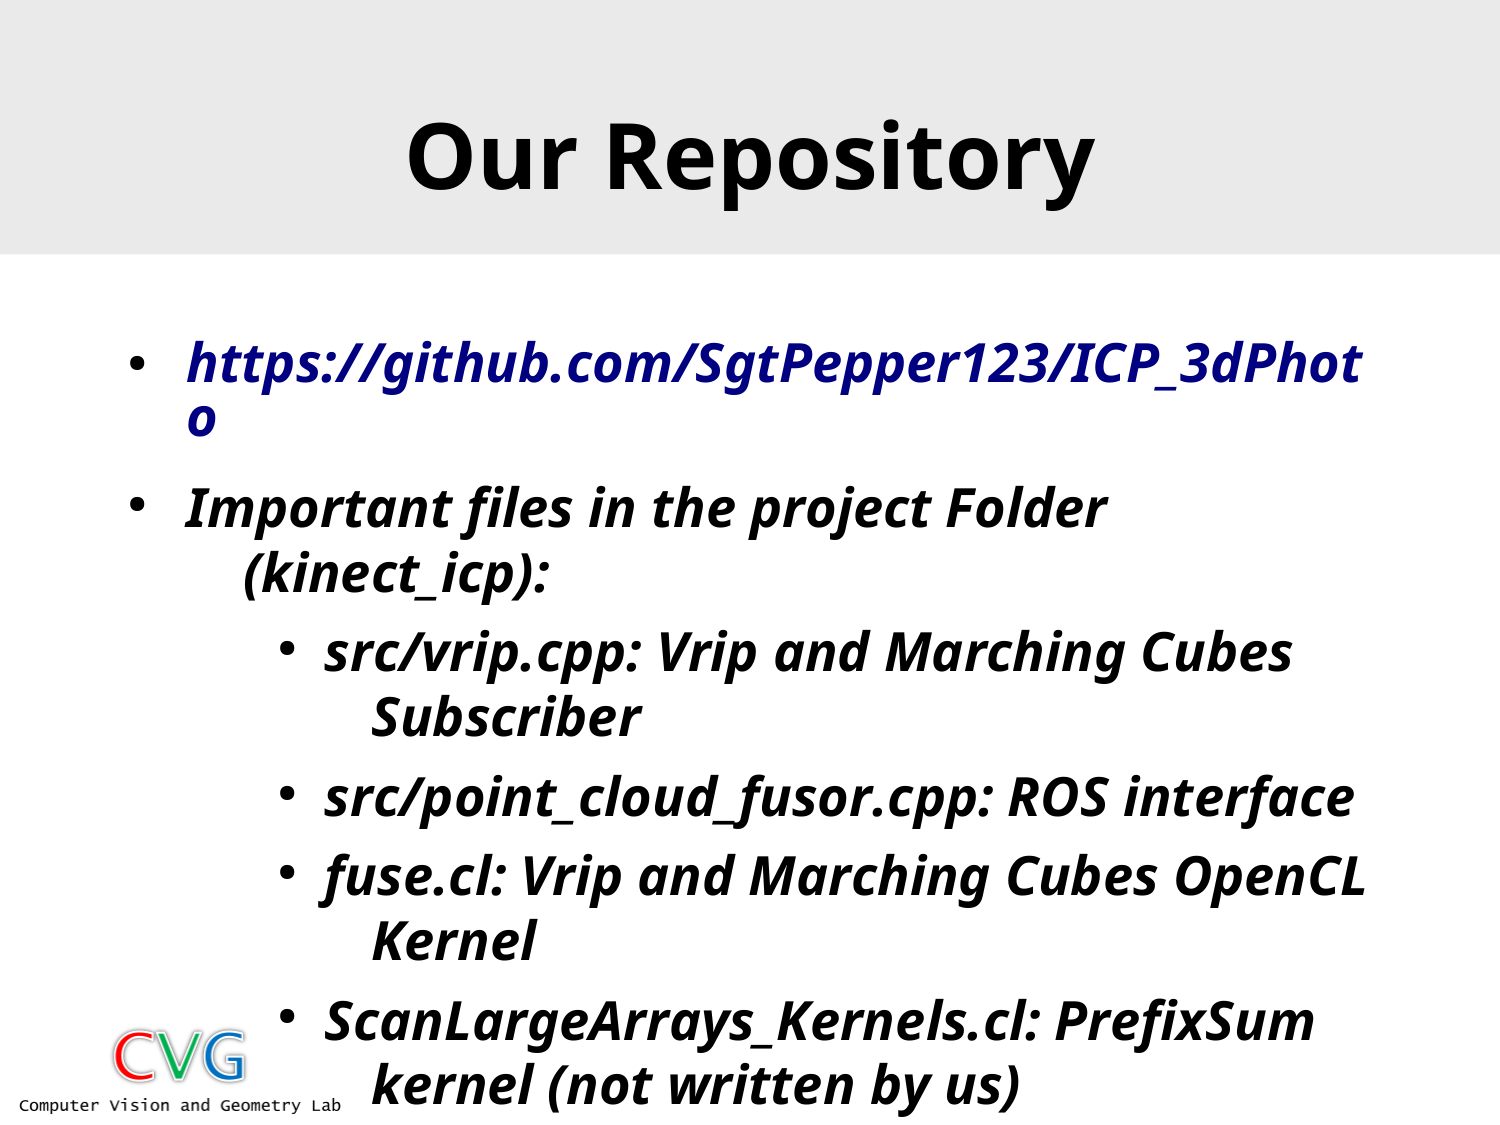

# Our Repository
https://github.com/SgtPepper123/ICP_3dPhoto
Important files in the project Folder (kinect_icp):
src/vrip.cpp: Vrip and Marching Cubes Subscriber
src/point_cloud_fusor.cpp: ROS interface
fuse.cl: Vrip and Marching Cubes OpenCL Kernel
ScanLargeArrays_Kernels.cl: PrefixSum kernel (not written by us)